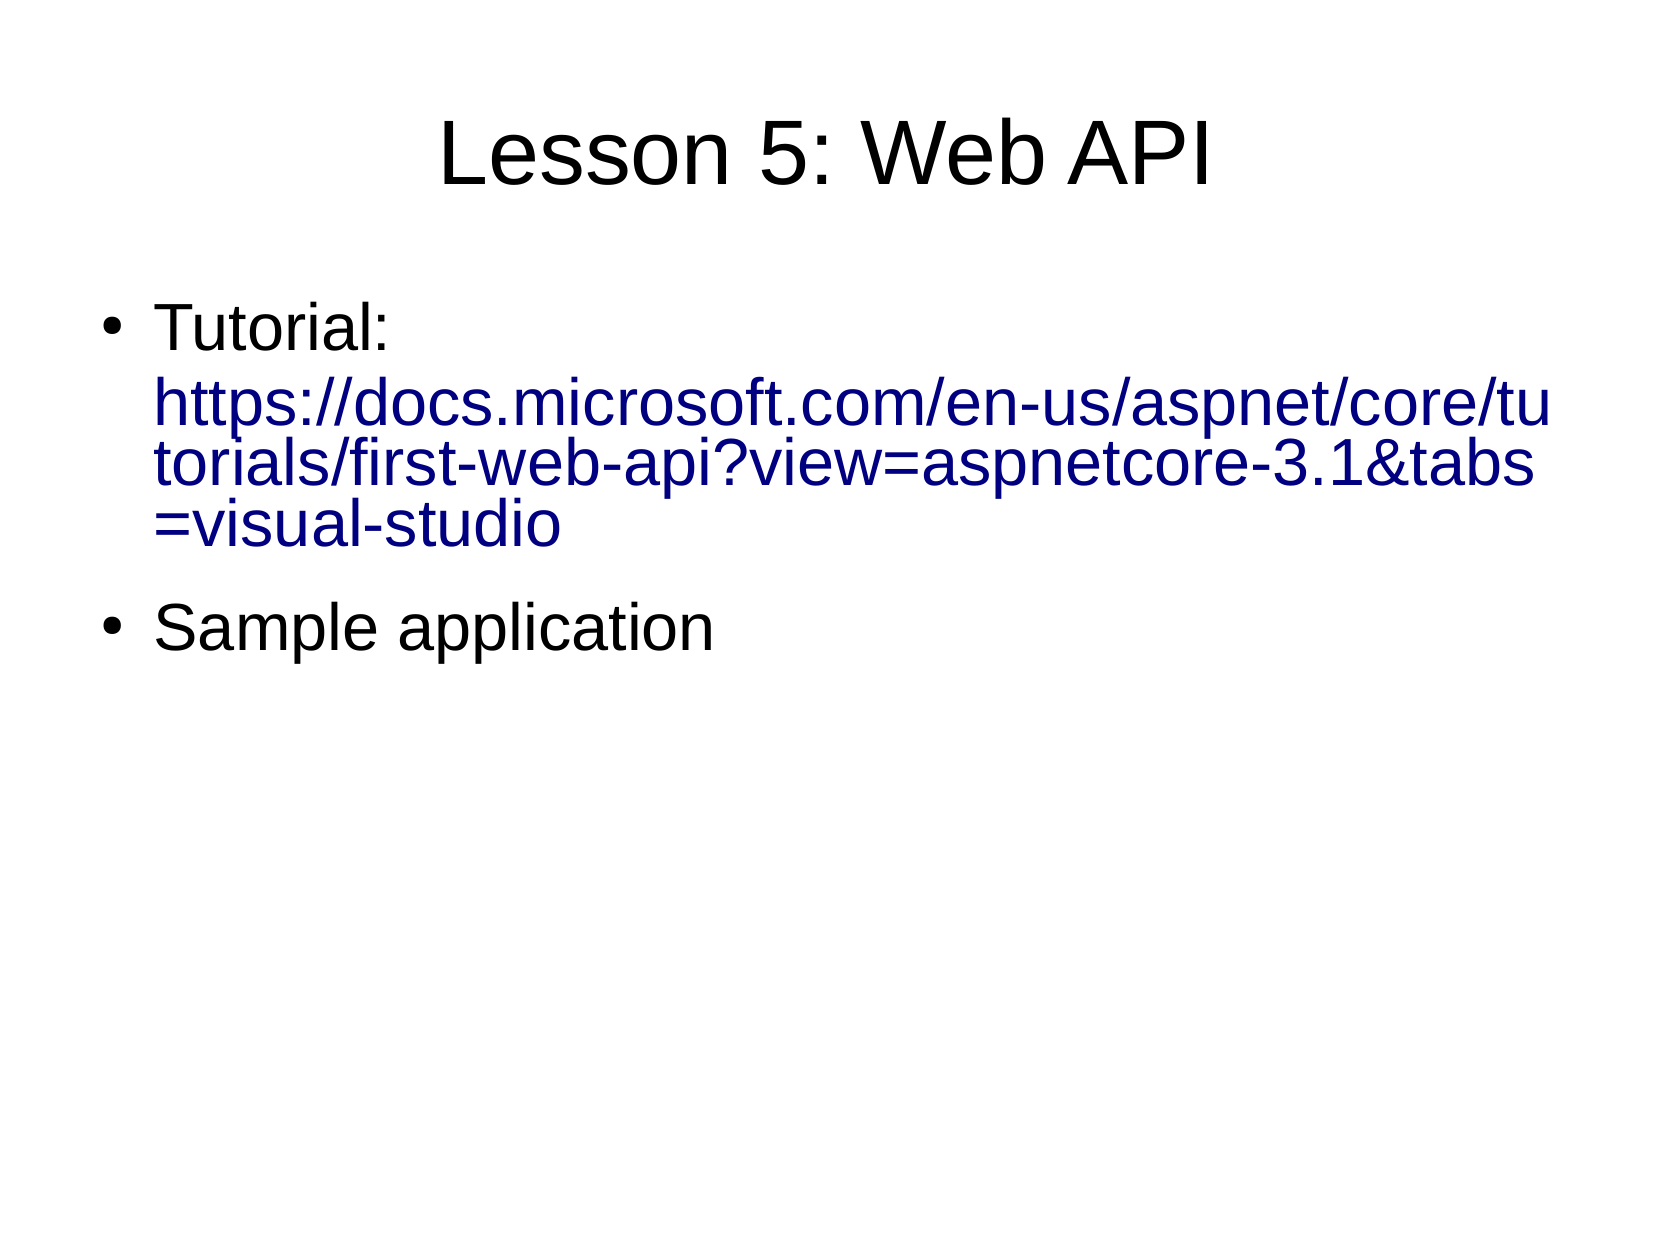

# Lesson 5: Web API
Tutorial: https://docs.microsoft.com/en-us/aspnet/core/tutorials/first-web-api?view=aspnetcore-3.1&tabs=visual-studio
Sample application